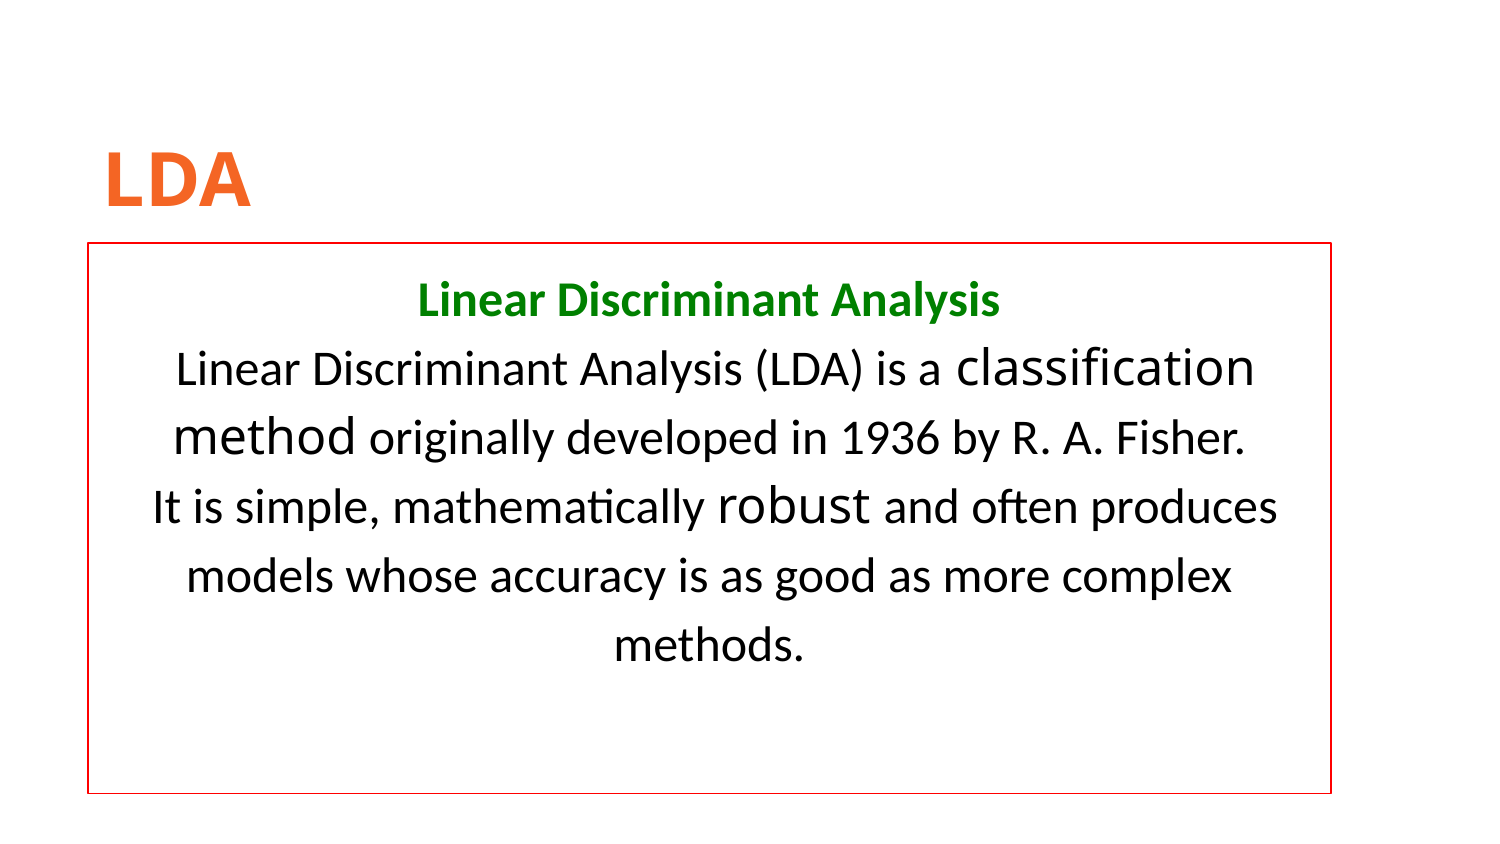

# LDA
Linear Discriminant Analysis
 Linear Discriminant Analysis (LDA) is a classification method originally developed in 1936 by R. A. Fisher.
 It is simple, mathematically robust and often produces models whose accuracy is as good as more complex methods.